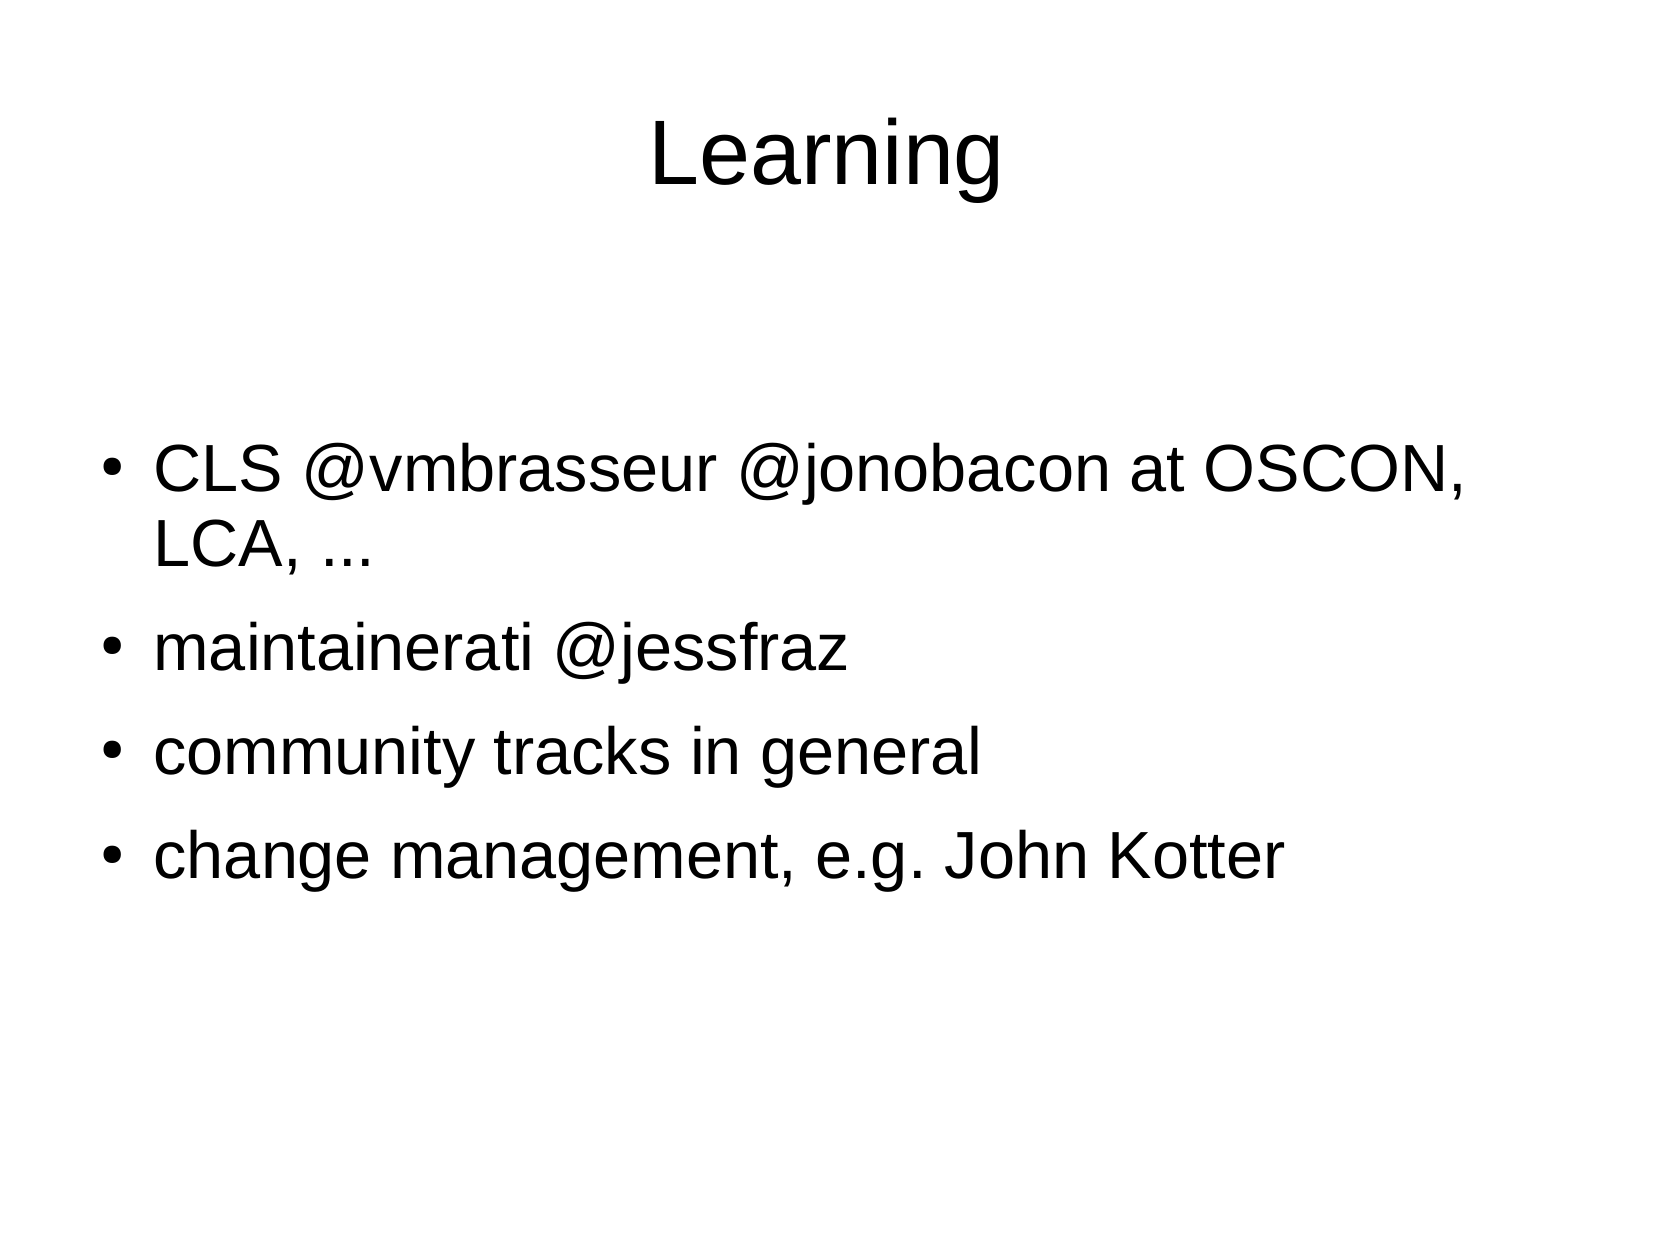

# Learning
CLS @vmbrasseur @jonobacon at OSCON, LCA, ...
maintainerati @jessfraz
community tracks in general
change management, e.g. John Kotter